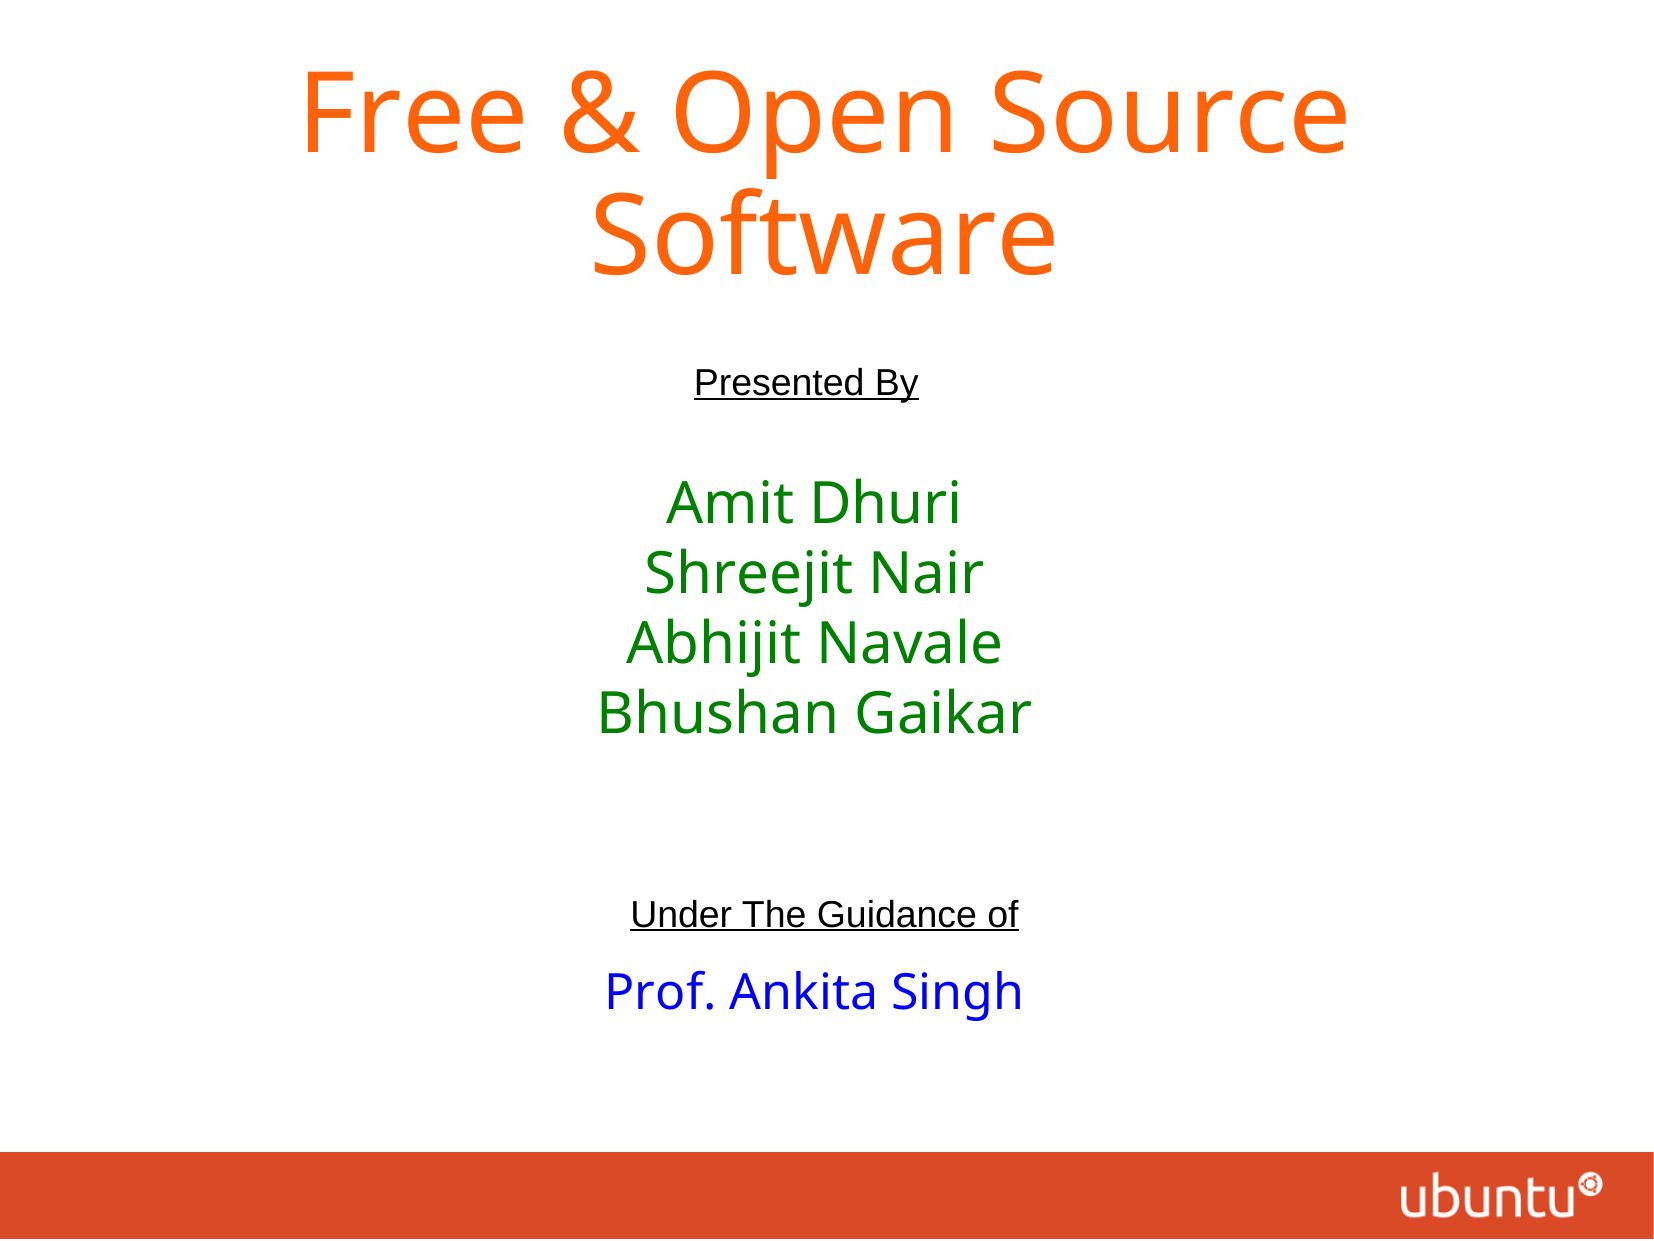

# Free & Open Source Software
Presented By
Amit Dhuri
Shreejit Nair
Abhijit Navale
Bhushan Gaikar
Under The Guidance of
Prof. Ankita Singh